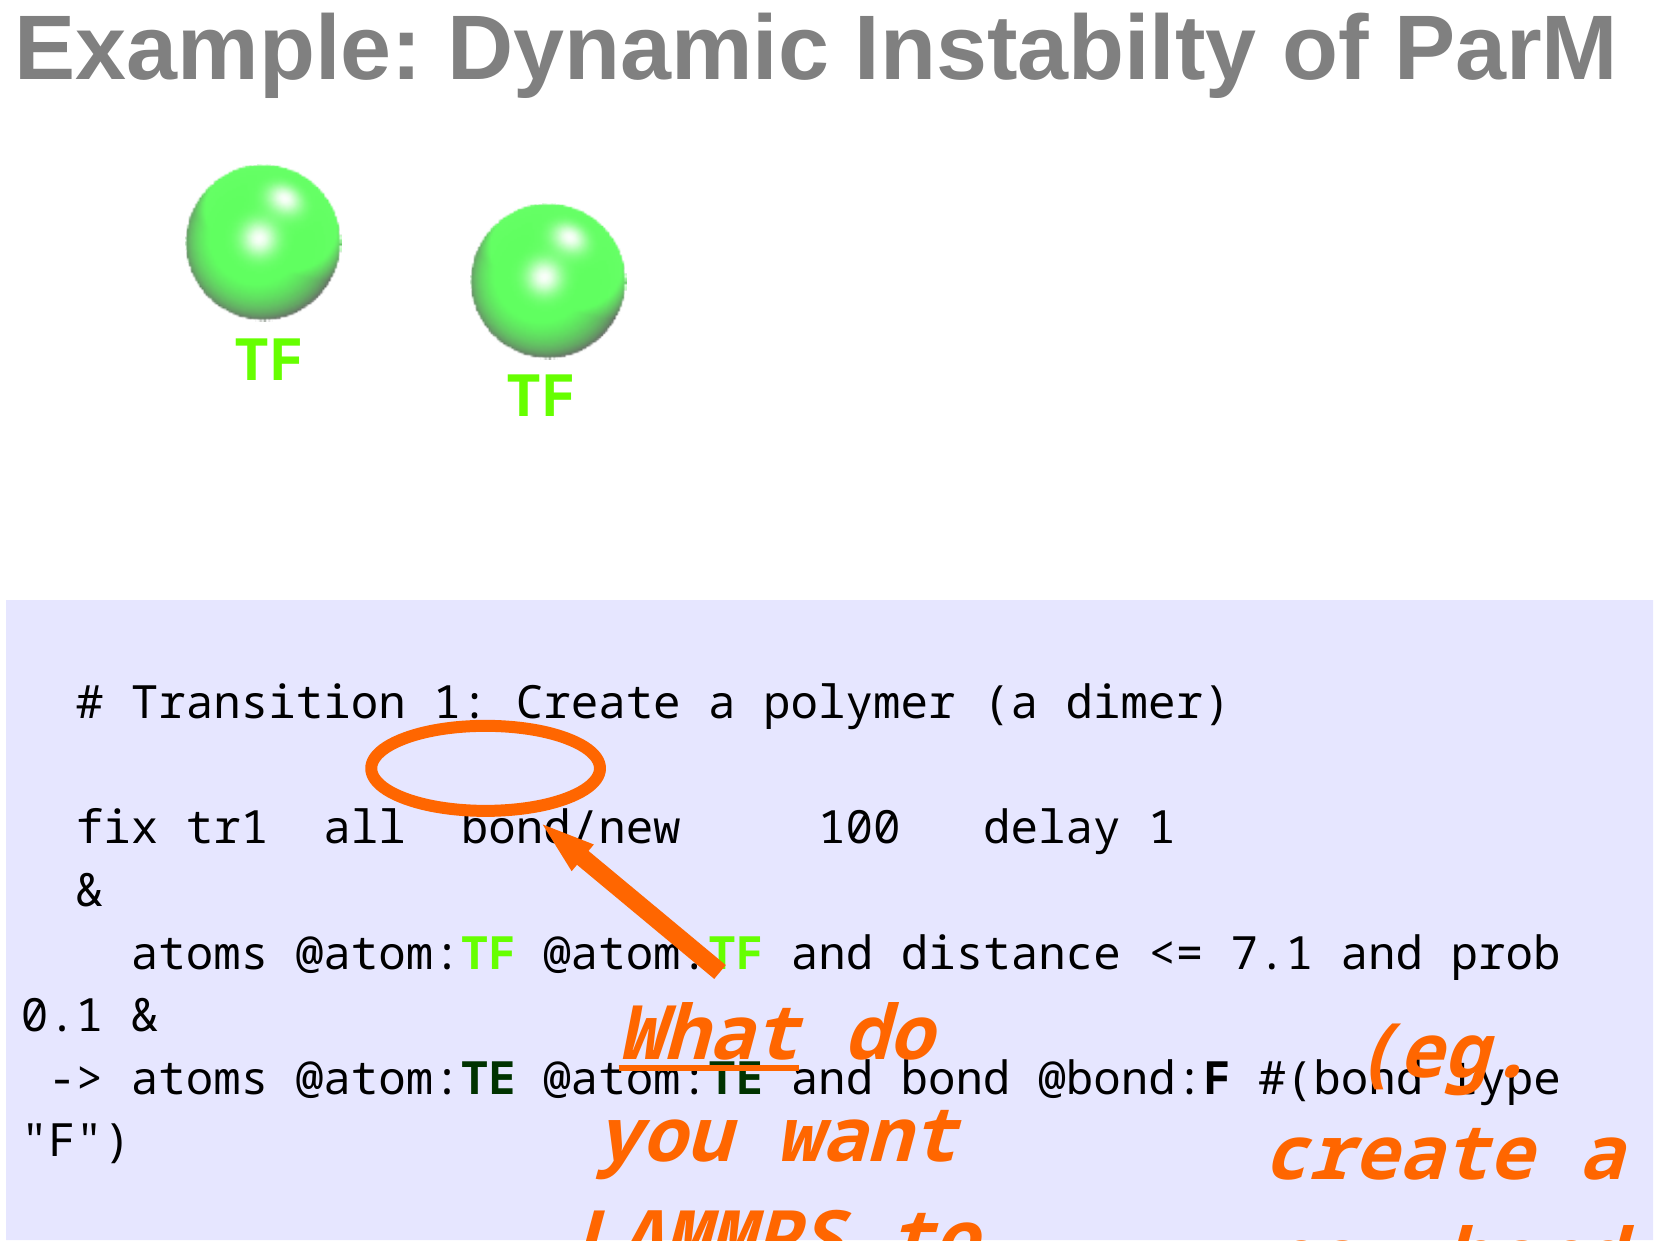

Example: Dynamic Instabilty of ParM
TF
TF
 # Transition 1: Create a polymer (a dimer)
 fix tr1 all bond/new 100 delay 1 &
 atoms @atom:TF @atom:TF and distance <= 7.1 and prob 0.1 &
 -> atoms @atom:TE @atom:TE and bond @bond:F #(bond type "F")
What do you want LAMMPS to do?
(eg. create a new bond
bond)